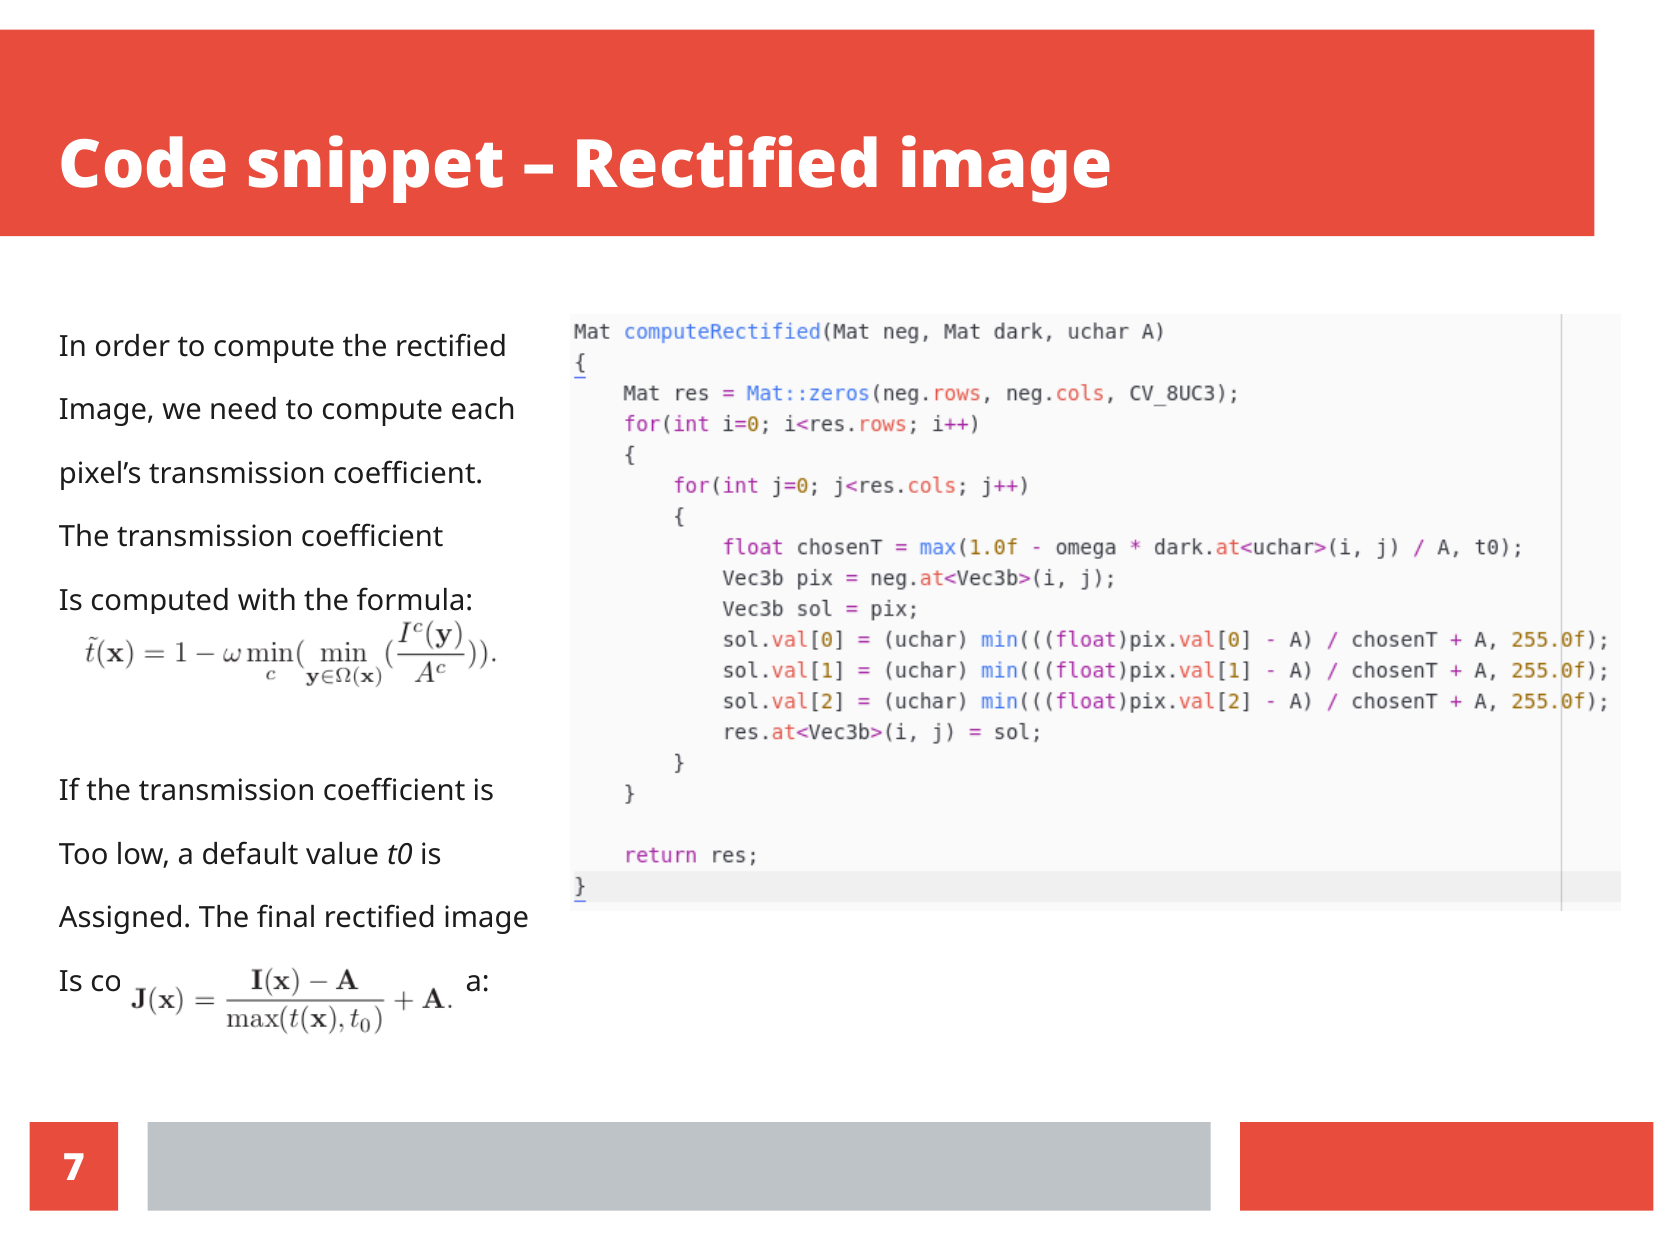

# Code snippet – Rectified image
In order to compute the rectified
Image, we need to compute each
pixel’s transmission coefficient.
The transmission coefficient
Is computed with the formula:
If the transmission coefficient is
Too low, a default value t0 is
Assigned. The final rectified image
Is computed using the formula:
7